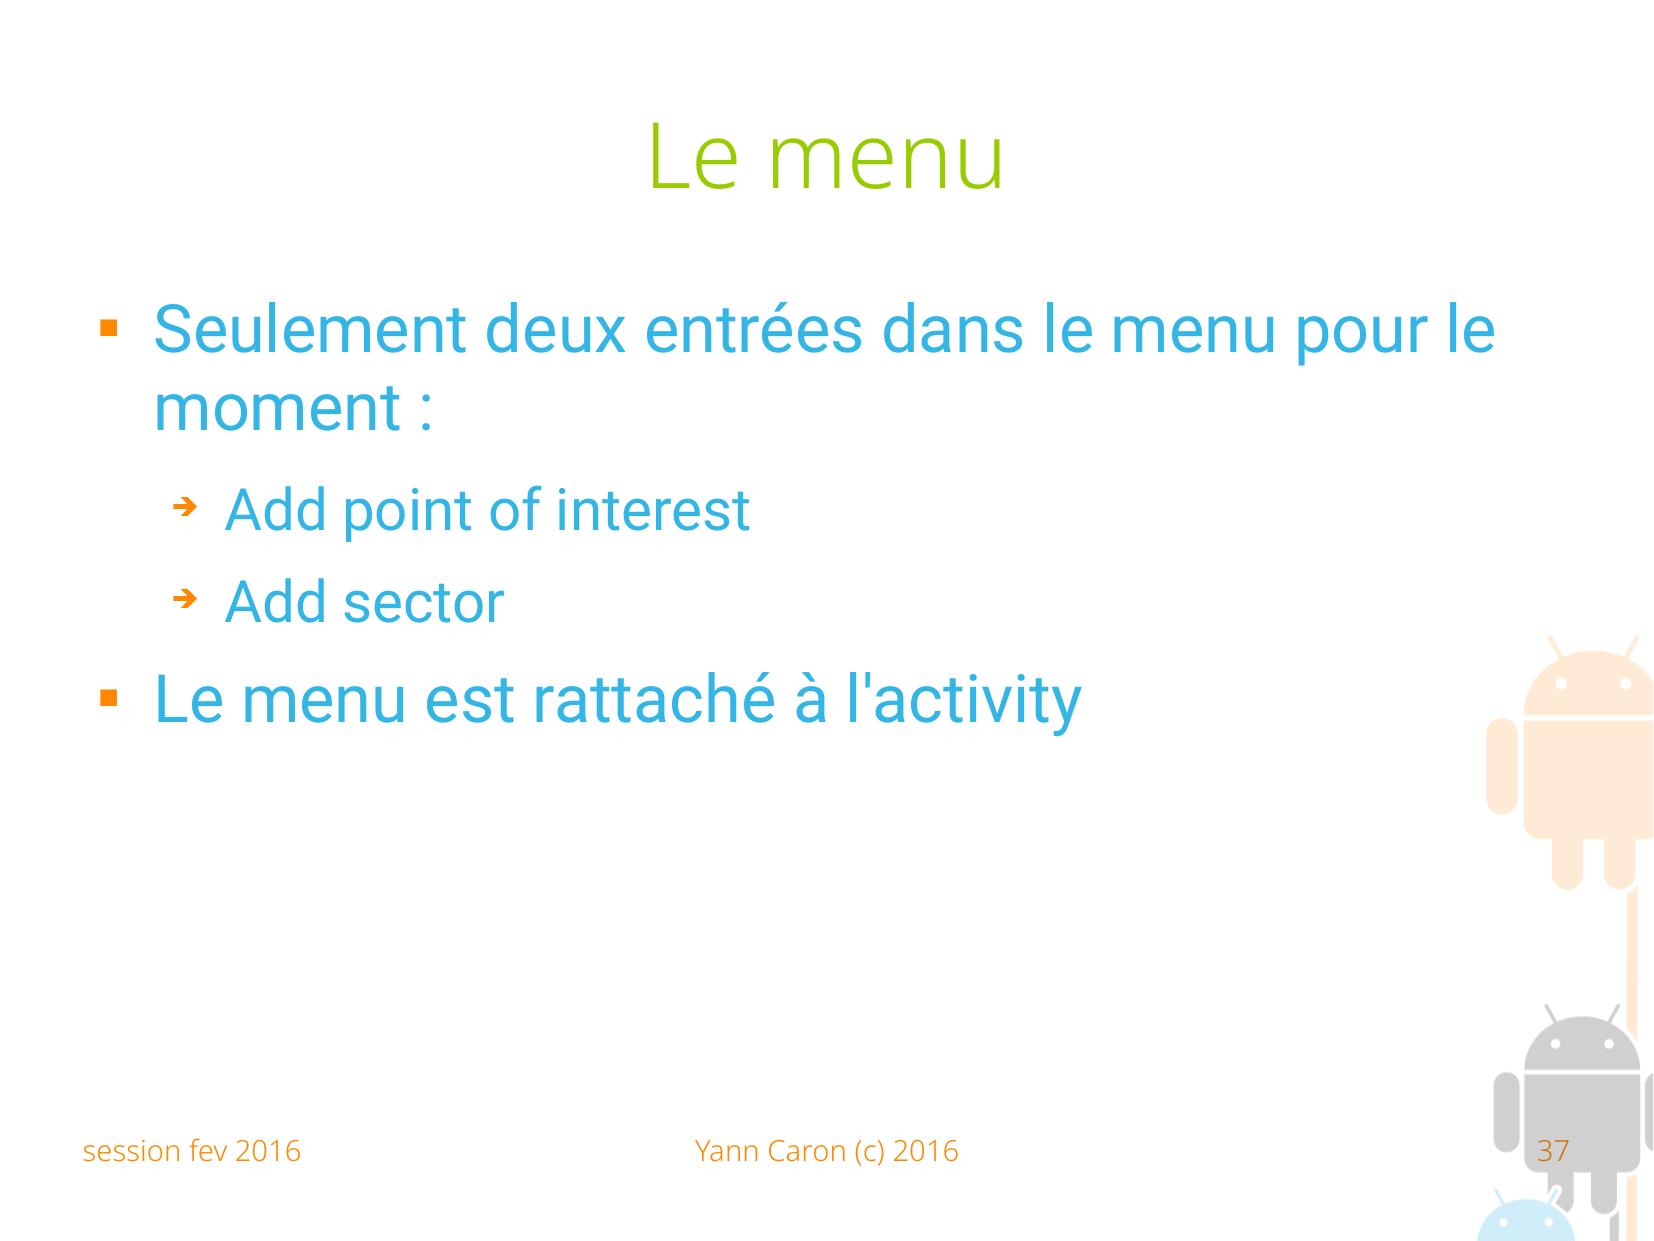

# Le menu
Seulement deux entrées dans le menu pour le moment :
Add point of interest
Add sector
Le menu est rattaché à l'activity
session fev 2016
Yann Caron (c) 2016
37